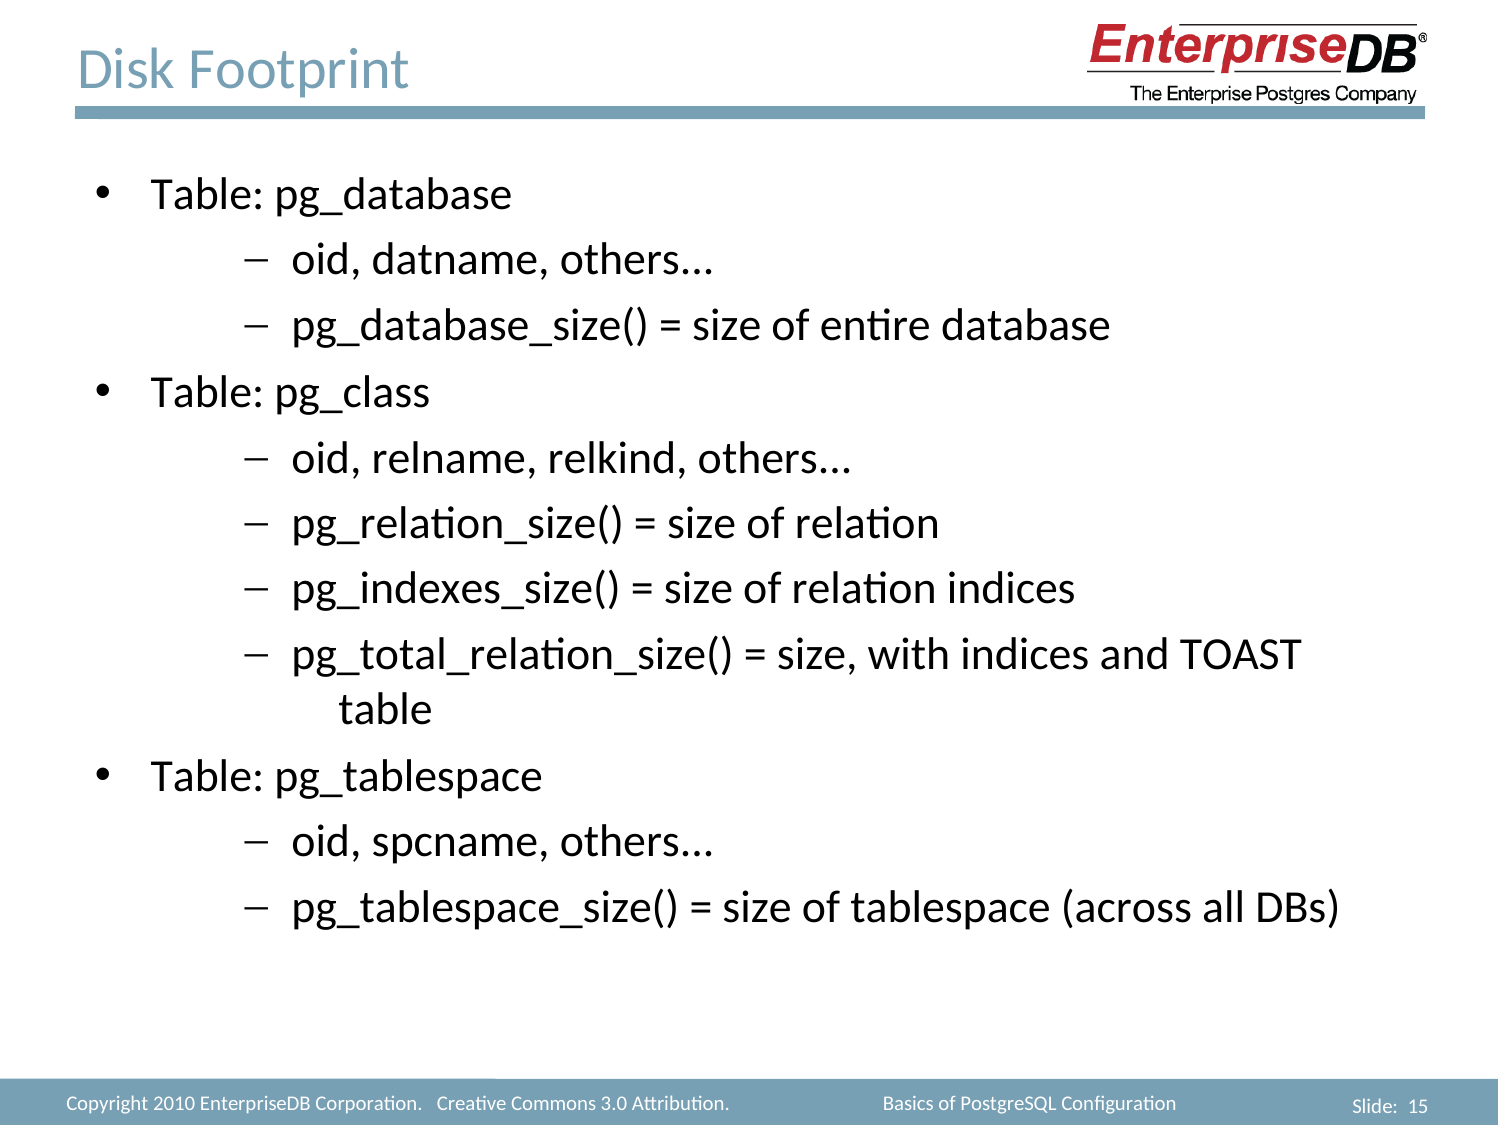

# Disk Footprint
Table: pg_database
oid, datname, others...
pg_database_size() = size of entire database
Table: pg_class
oid, relname, relkind, others...
pg_relation_size() = size of relation
pg_indexes_size() = size of relation indices
pg_total_relation_size() = size, with indices and TOAST table
Table: pg_tablespace
oid, spcname, others...
pg_tablespace_size() = size of tablespace (across all DBs)